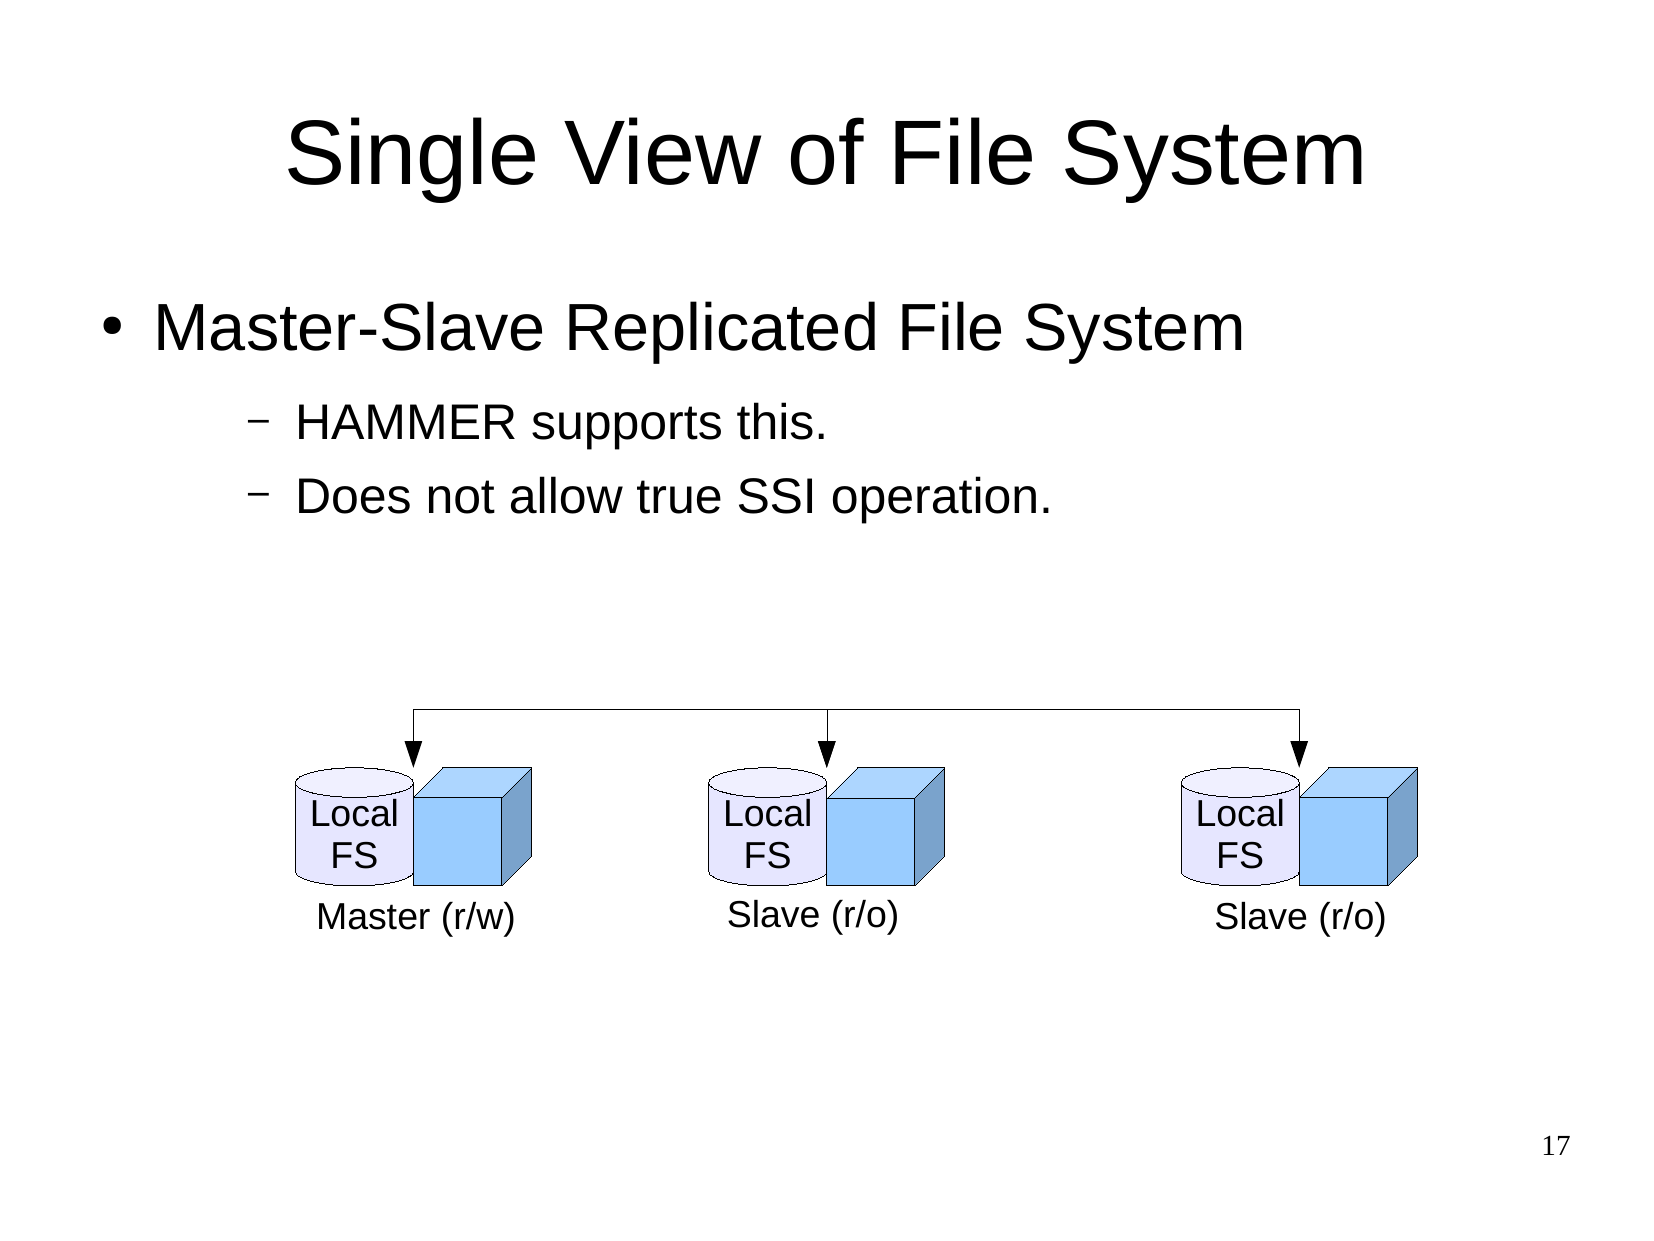

# Single View of File System
Master-Slave Replicated File System
HAMMER supports this.
Does not allow true SSI operation.
Local
FS
Local
FS
Local
FS
Slave (r/o)
Master (r/w)
Slave (r/o)
17